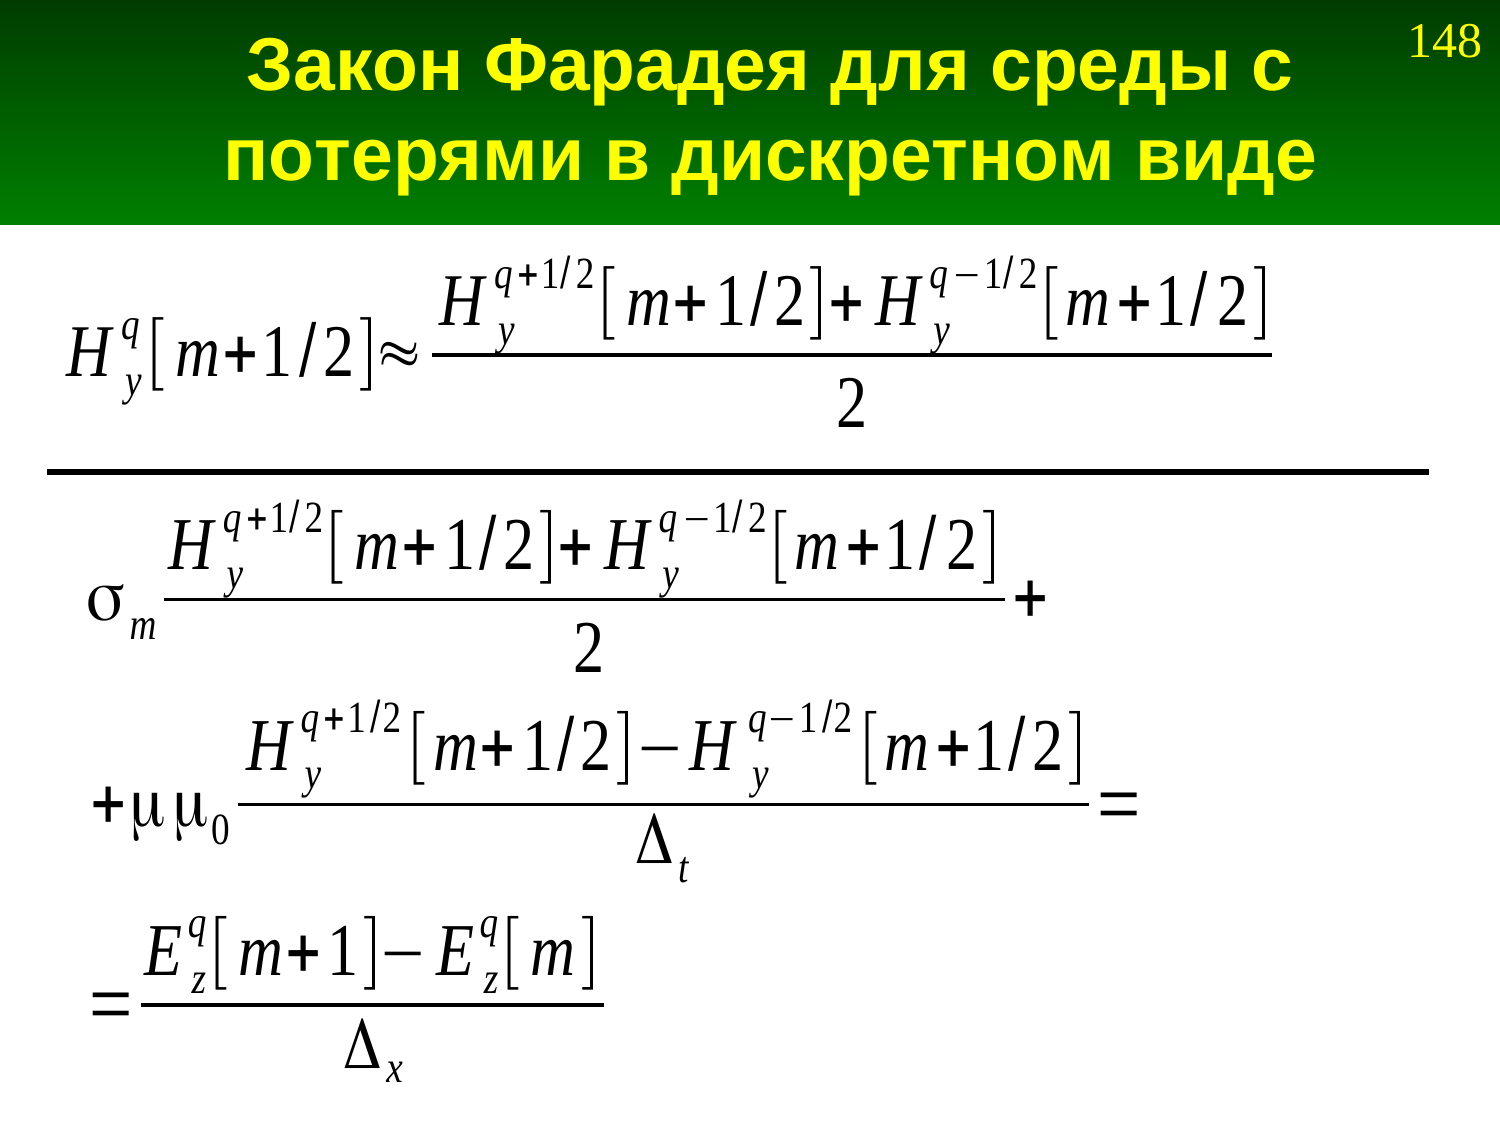

# Закон Фарадея для среды с потерями в дискретном виде